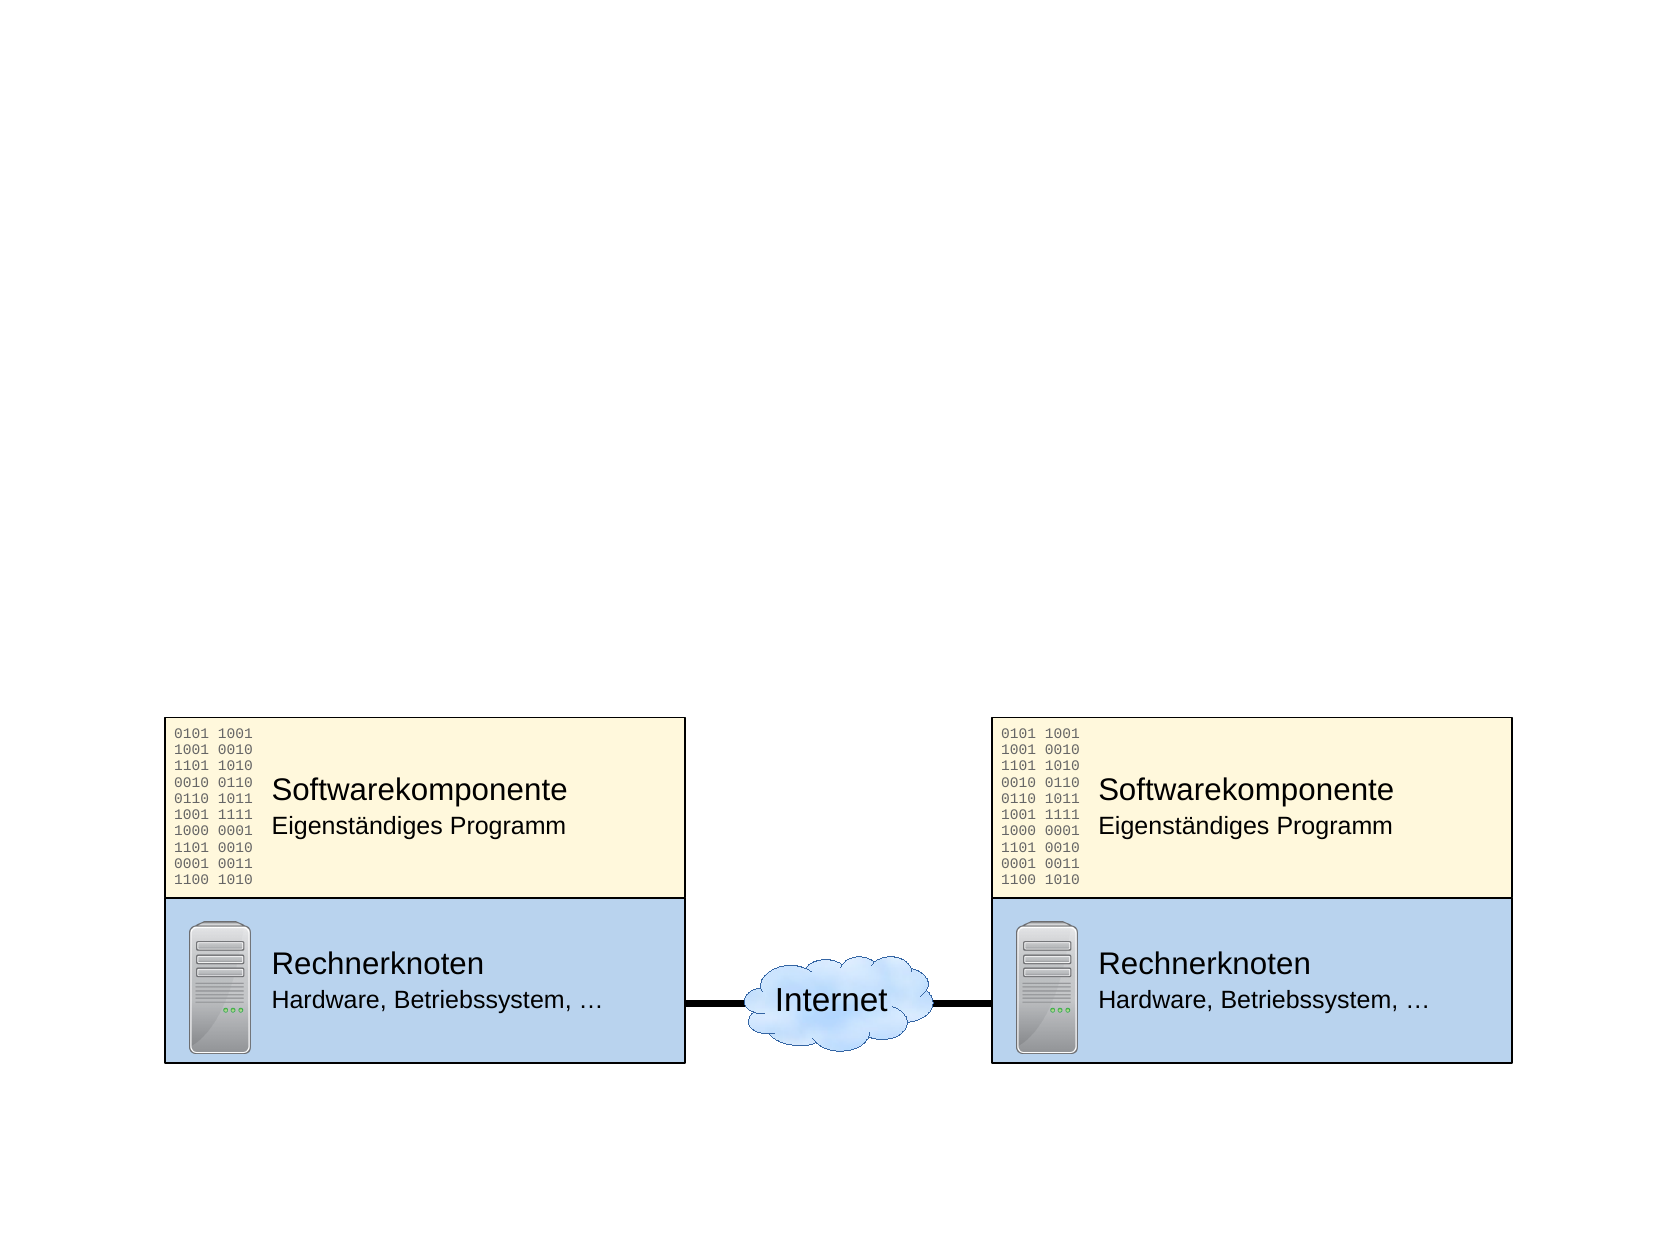

0101 1001
1001 0010
1101 1010
0010 0110
0110 1011
1001 1111
1000 0001
1101 0010
0001 0011
1100 1010
Softwarekomponente
Eigenständiges Programm
0101 1001
1001 0010
1101 1010
0010 0110
0110 1011
1001 1111
1000 0001
1101 0010
0001 0011
1100 1010
Softwarekomponente
Eigenständiges Programm
Rechnerknoten
Hardware, Betriebssystem, …
Rechnerknoten
Hardware, Betriebssystem, …
 Internet